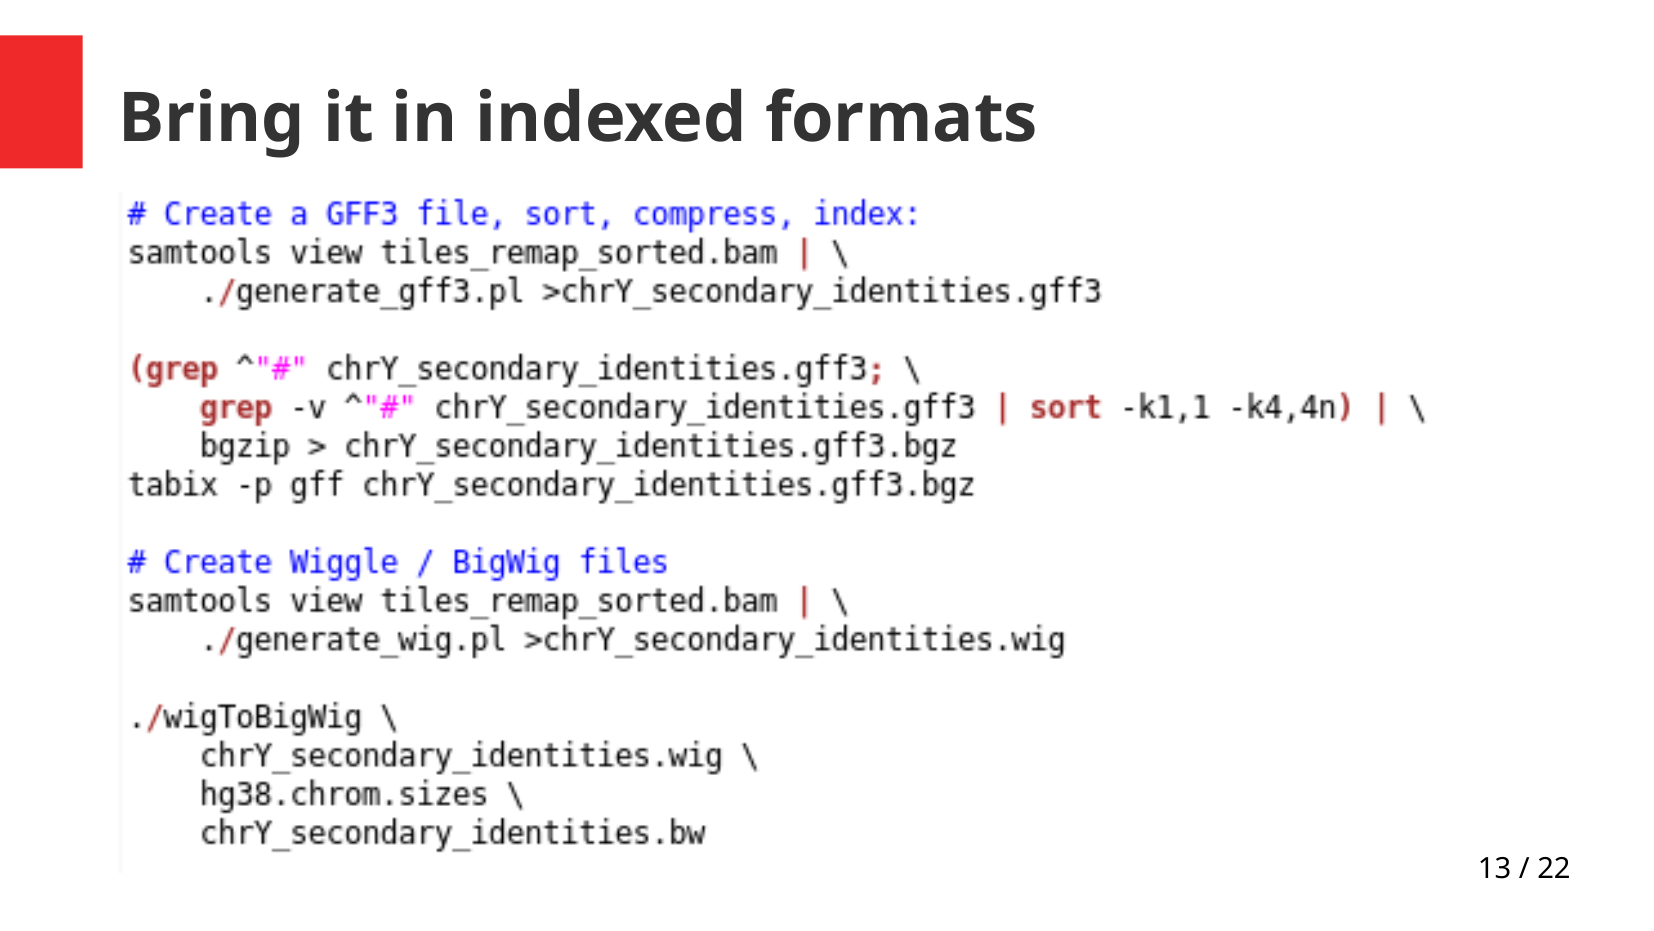

# Bring it in indexed formats
13